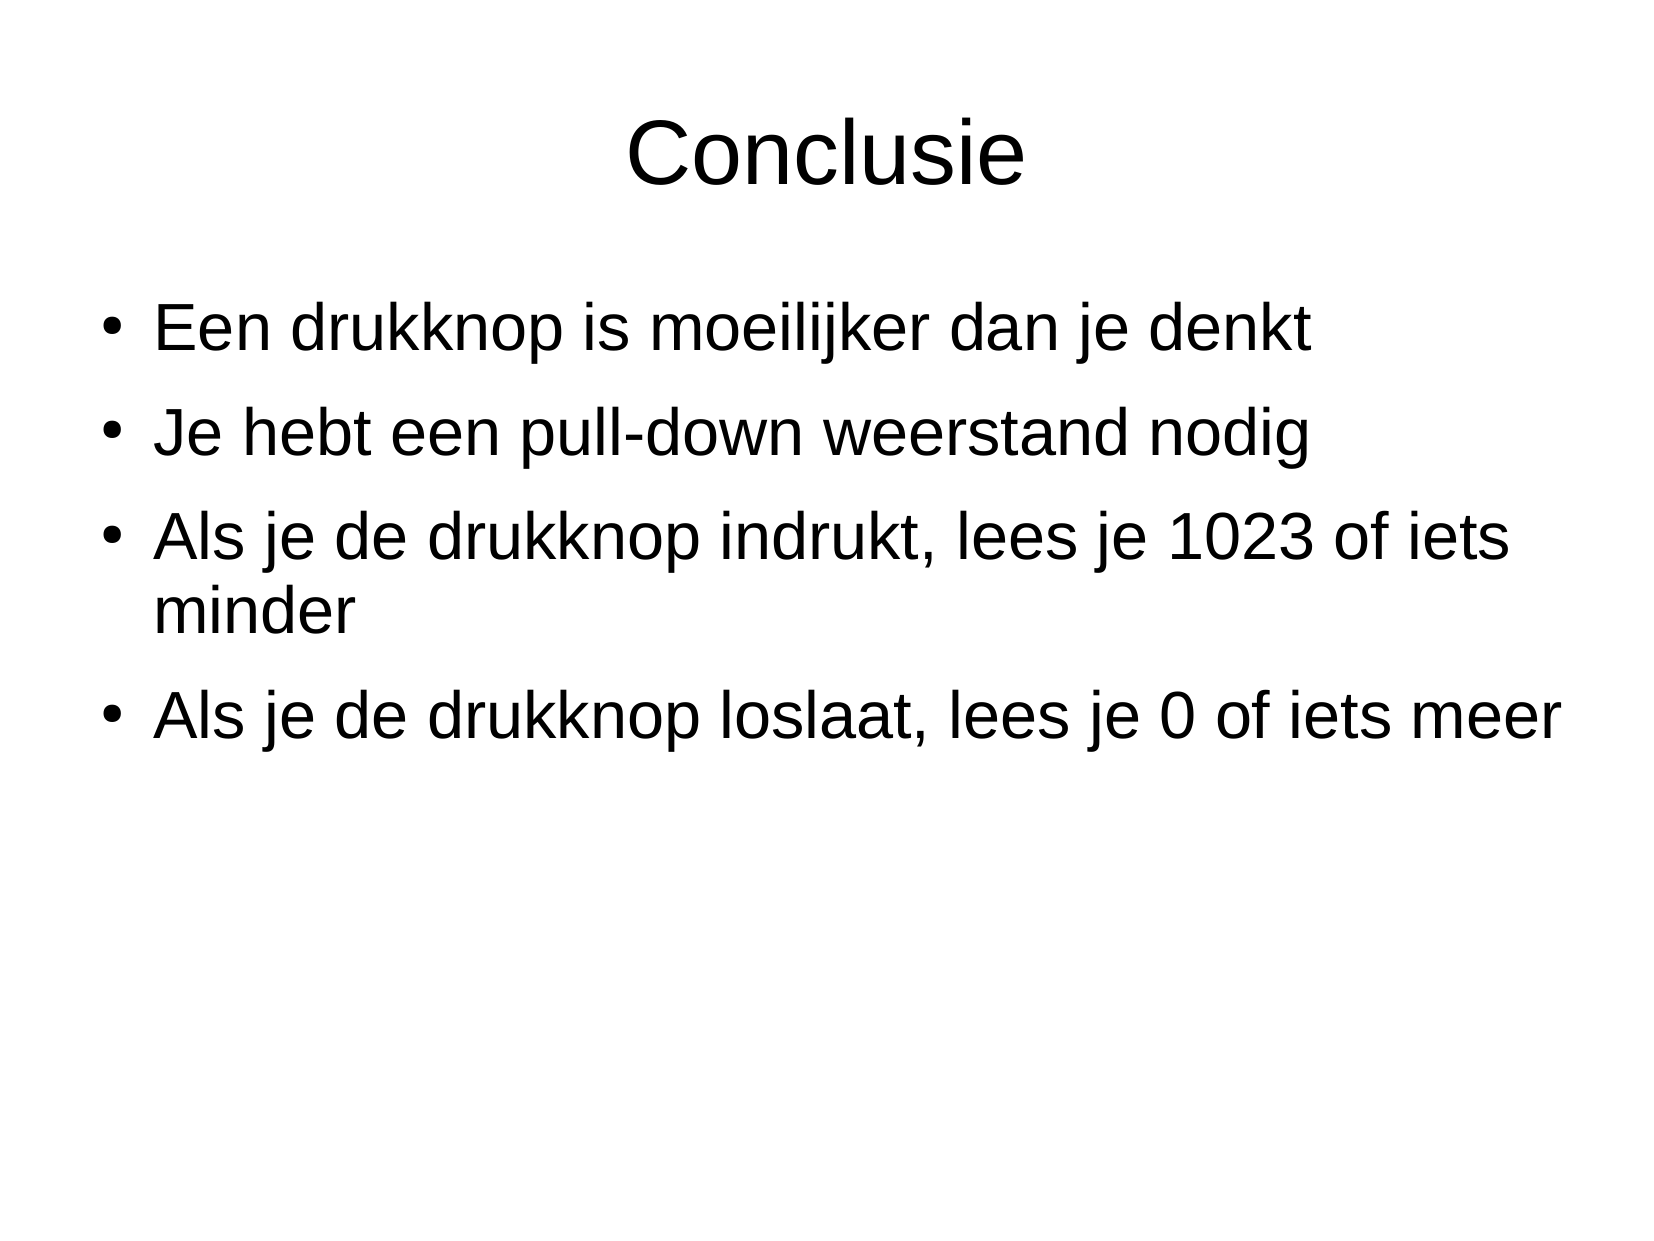

# Conclusie
Een drukknop is moeilijker dan je denkt
Je hebt een pull-down weerstand nodig
Als je de drukknop indrukt, lees je 1023 of iets minder
Als je de drukknop loslaat, lees je 0 of iets meer